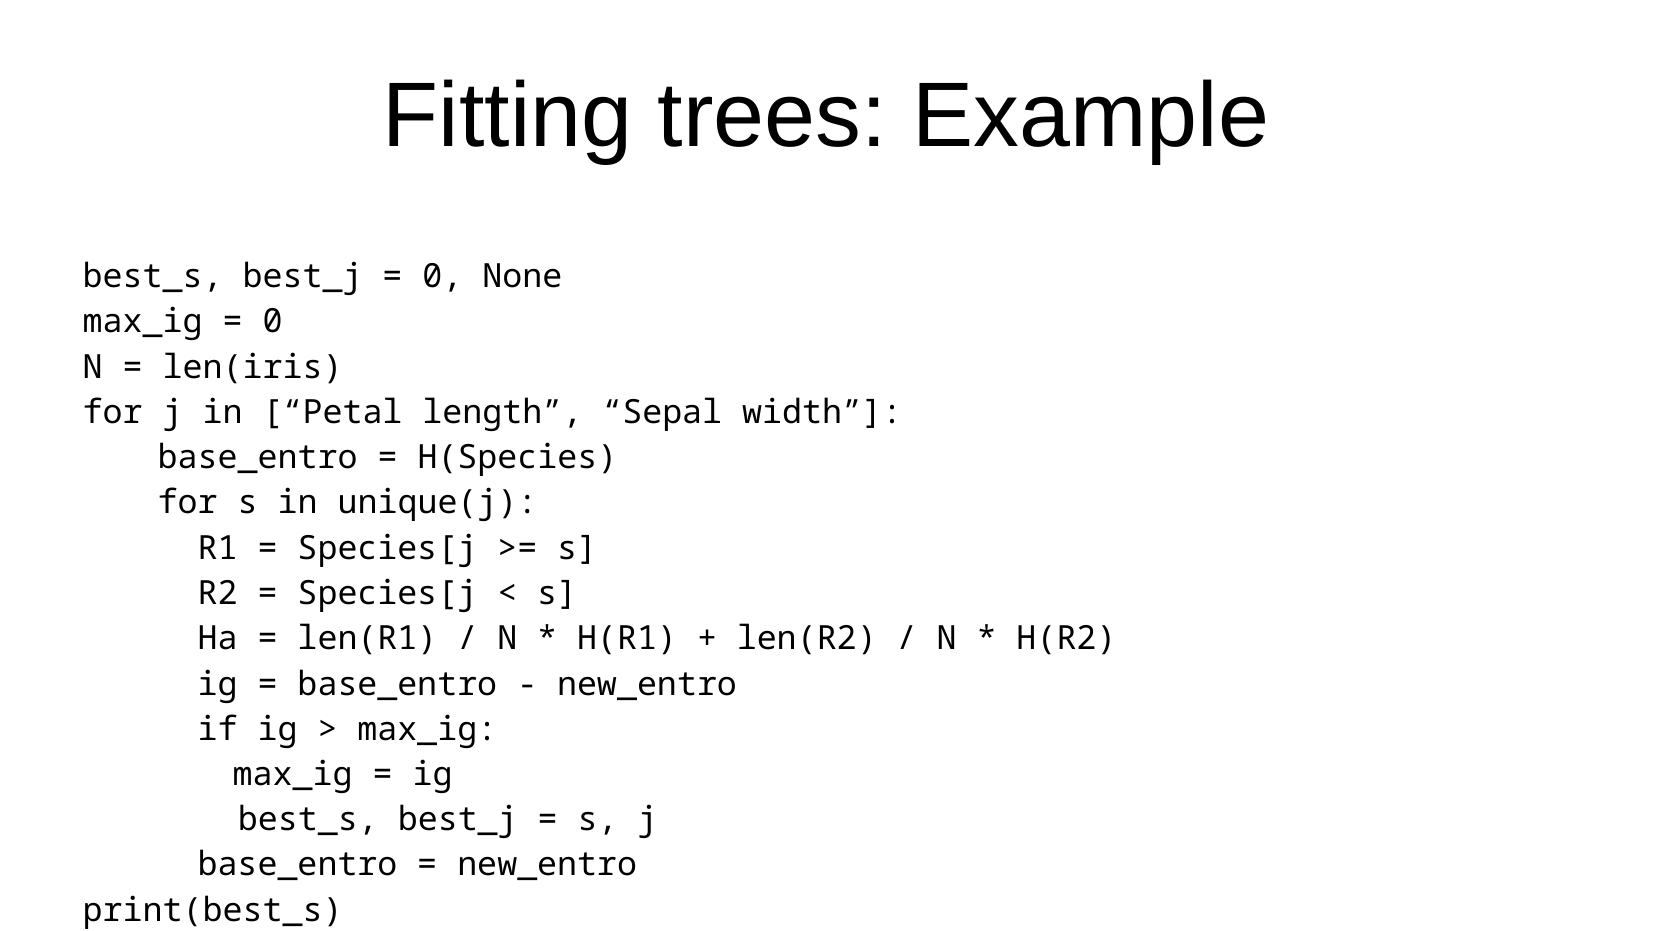

# Fitting trees: Example
best_s, best_j = 0, None
max_ig = 0
N = len(iris)
for j in [“Petal length”, “Sepal width”]:
	base_entro = H(Species)
	for s in unique(j):
	 R1 = Species[j >= s]
	 R2 = Species[j < s]
	 Ha = len(R1) / N * H(R1) + len(R2) / N * H(R2)
	 ig = base_entro - new_entro
	 if ig > max_ig:
 	max_ig = ig
	 best_s, best_j = s, j
	 base_entro = new_entro
print(best_s)